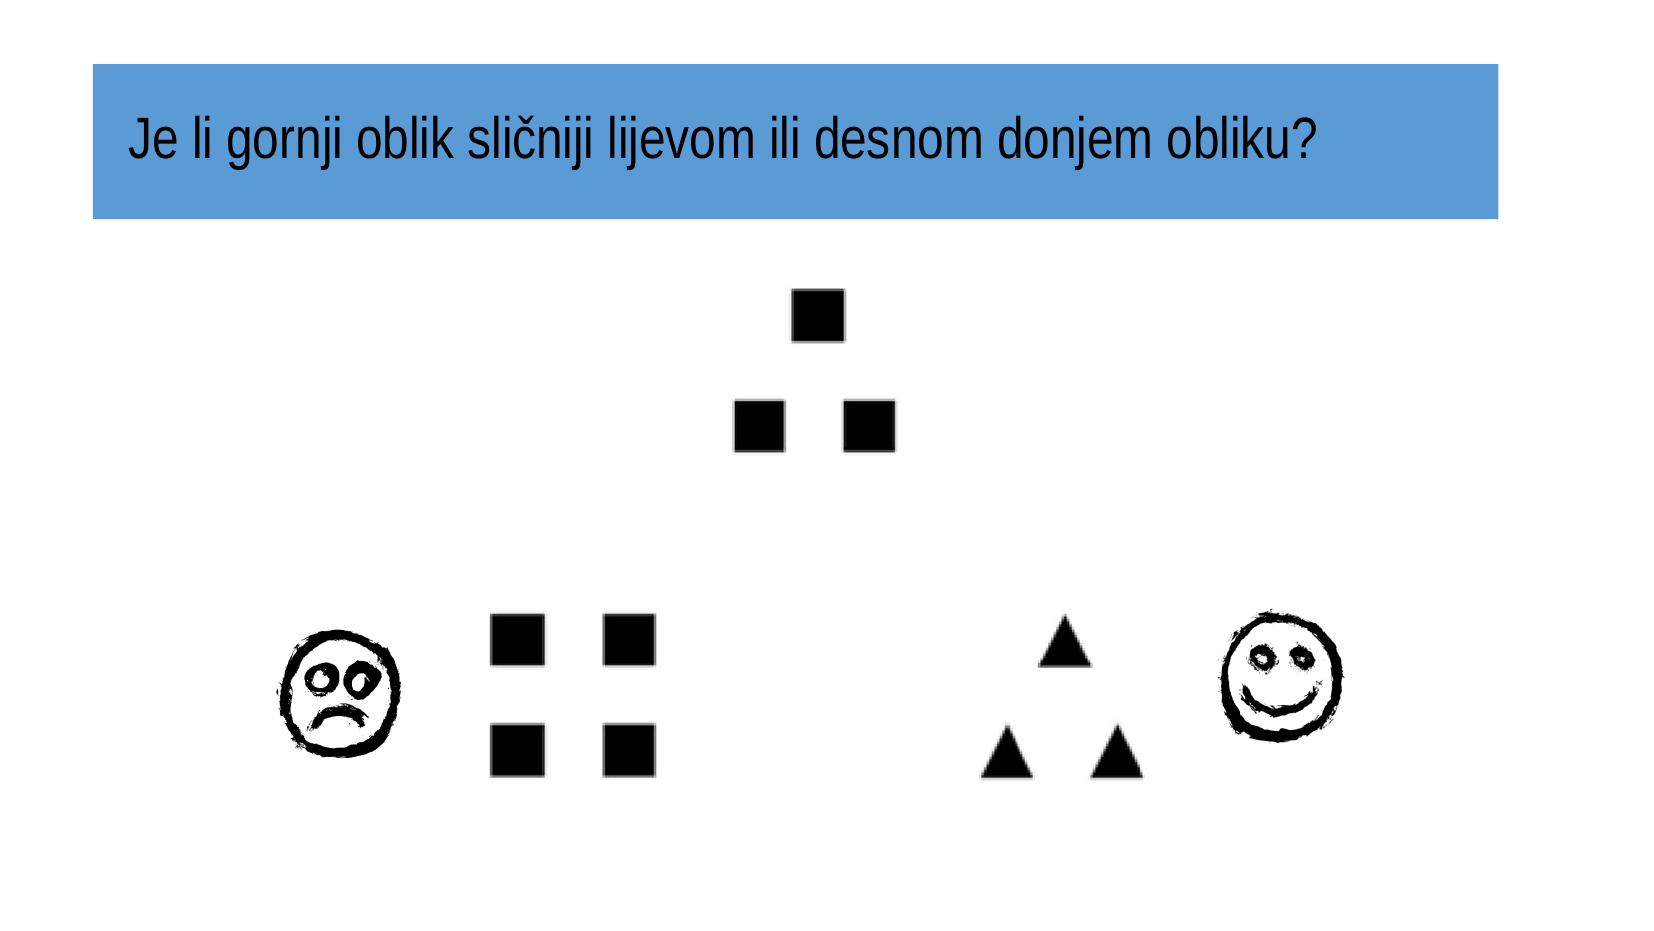

# Je li gornji oblik sličniji lijevom ili desnom donjem obliku?